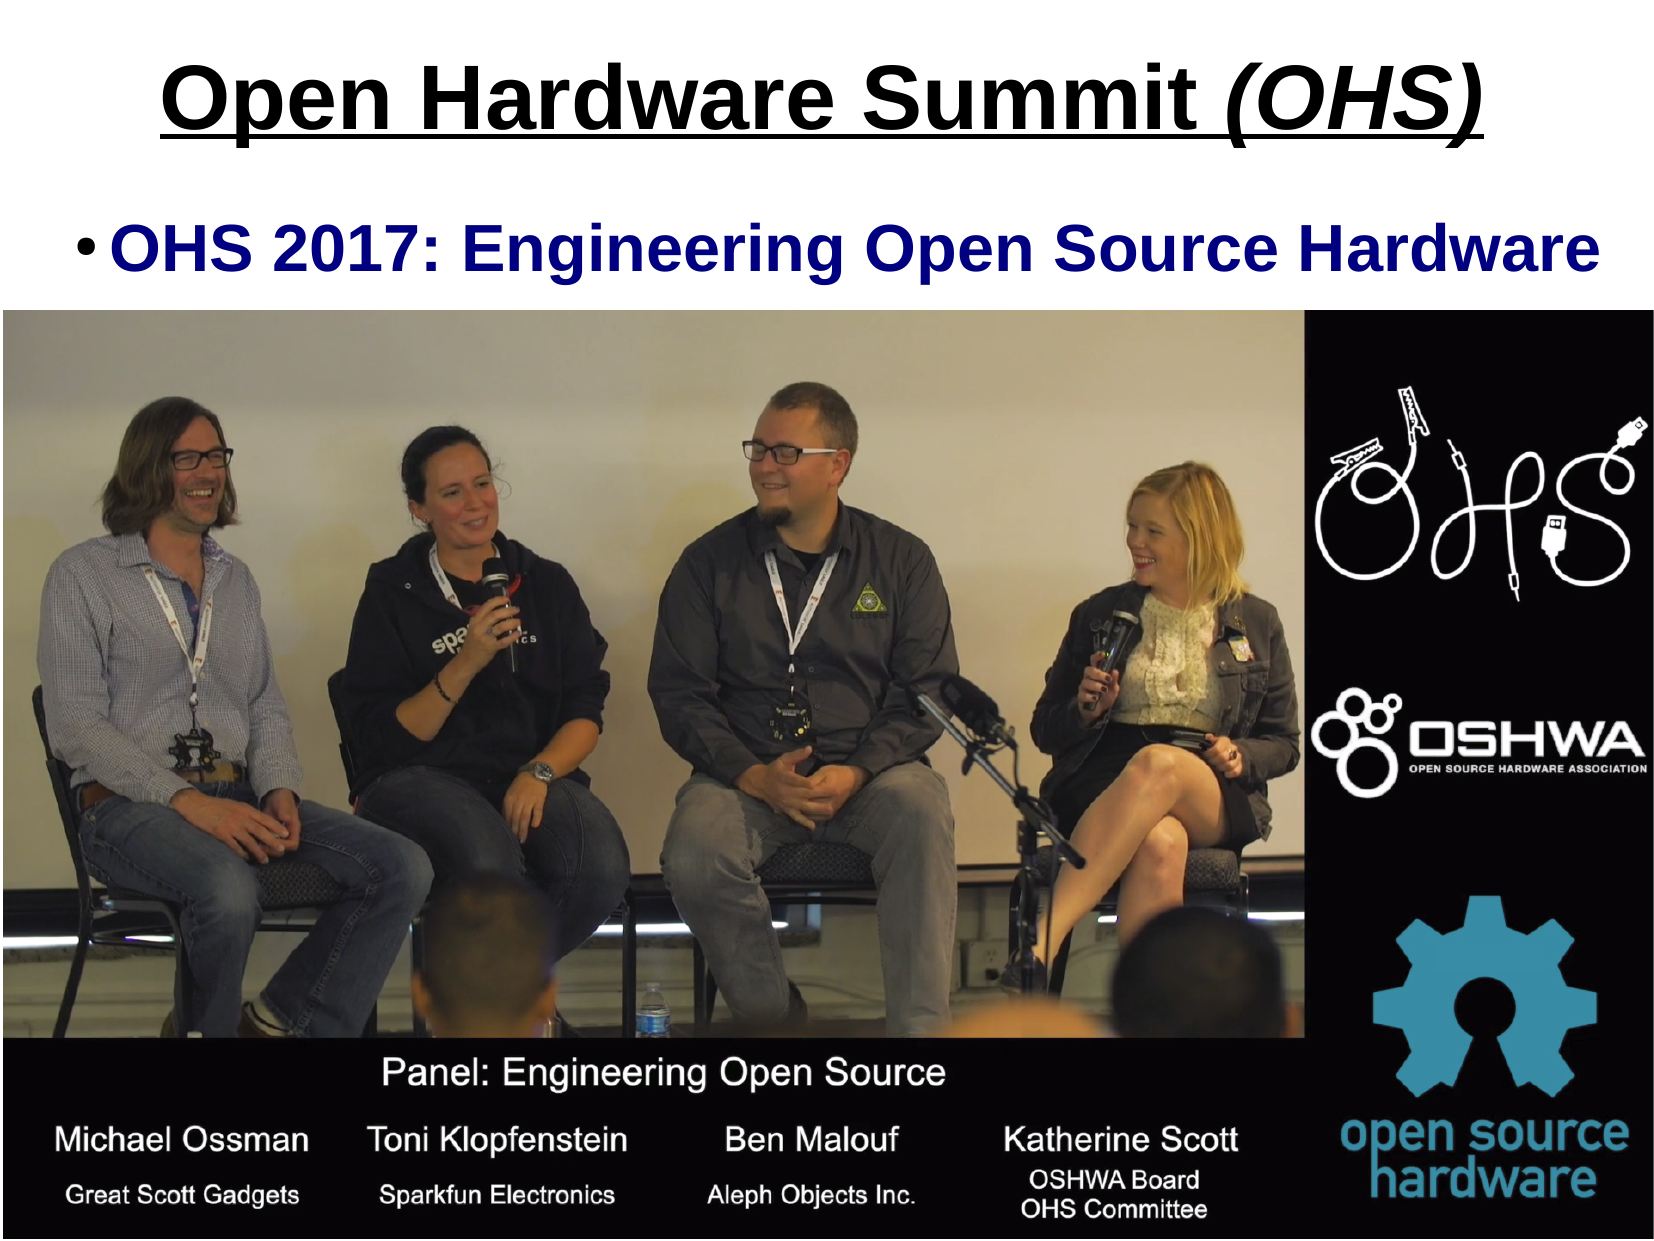

Open Hardware Summit (OHS)
OHS 2017: Engineering Open Source Hardware